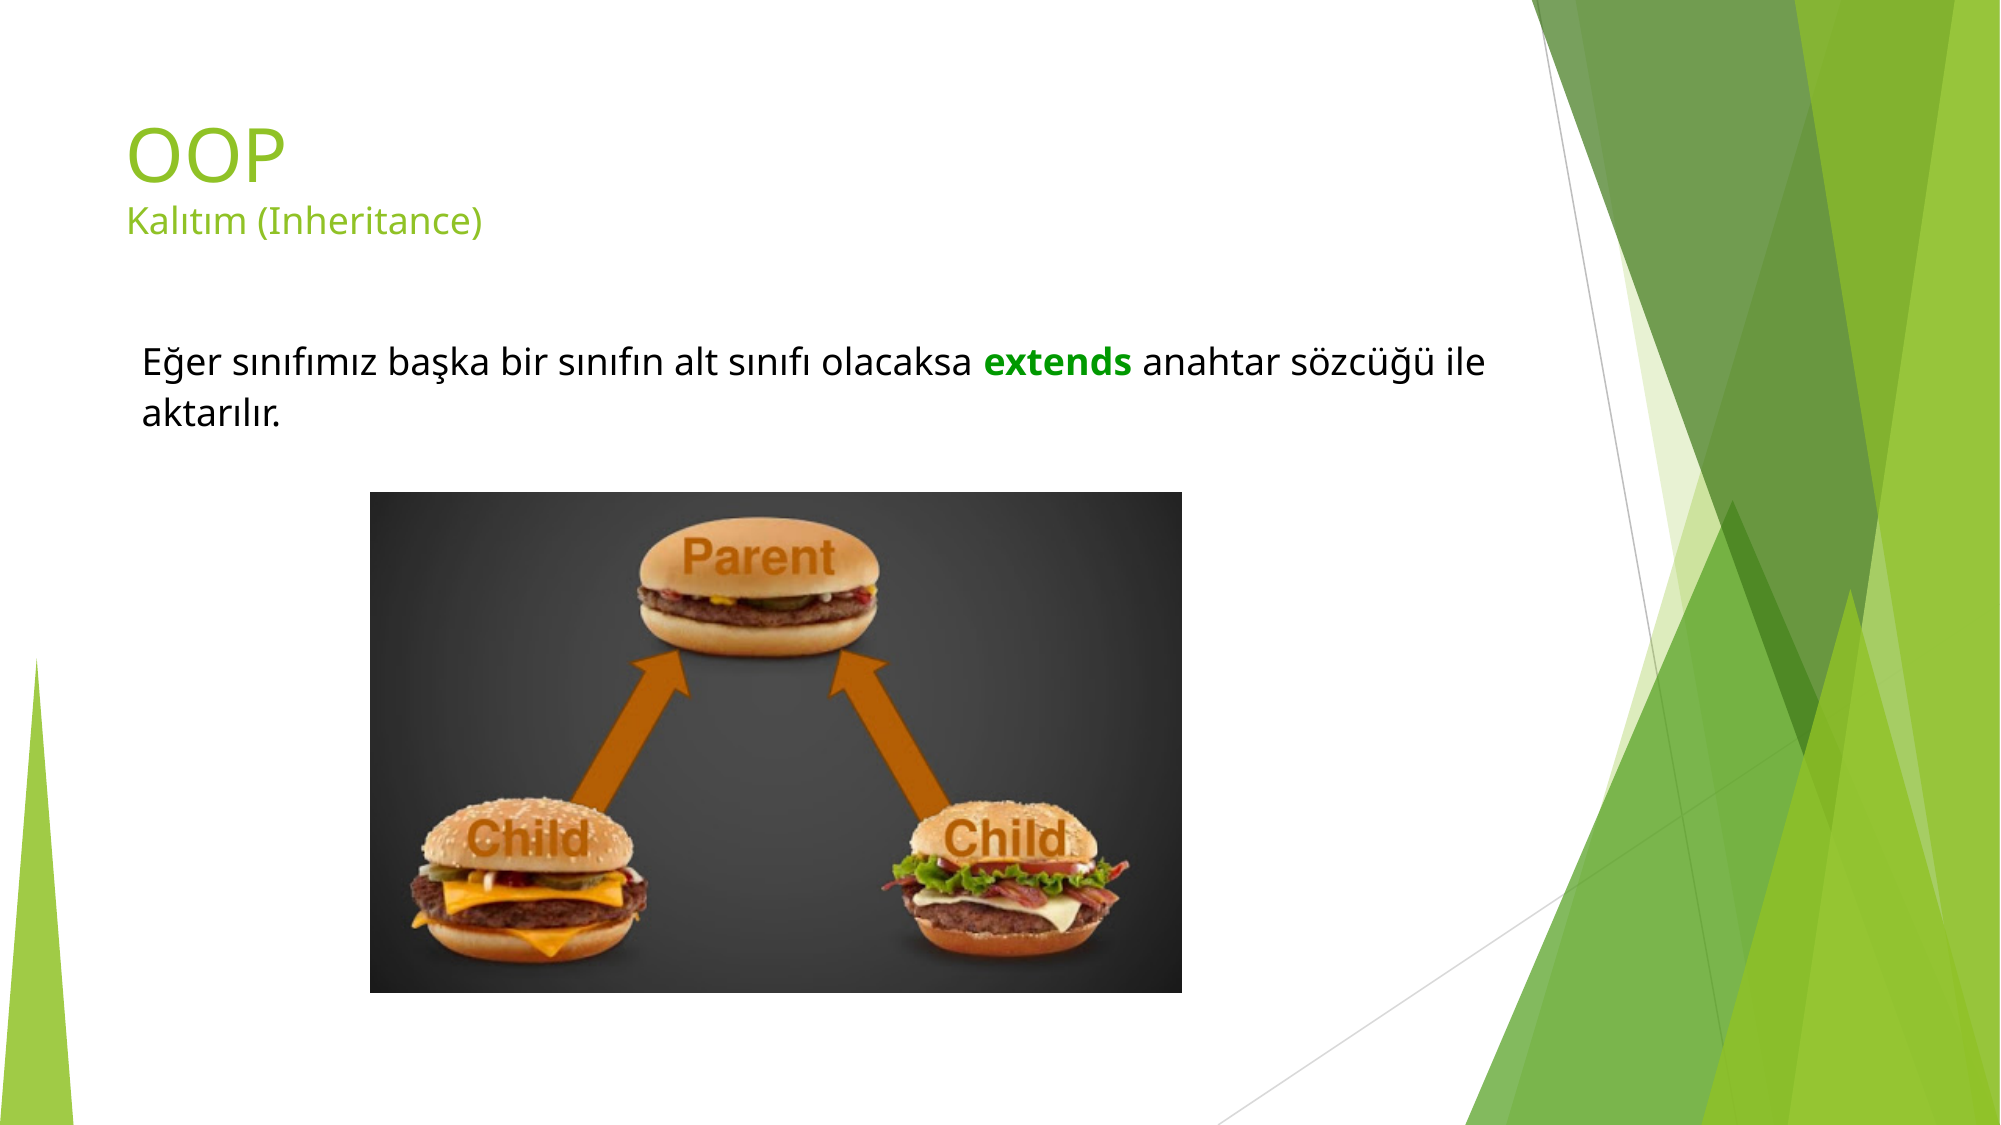

# OOP Kalıtım (Inheritance)
Eğer sınıfımız başka bir sınıfın alt sınıfı olacaksa extends anahtar sözcüğü ile aktarılır.